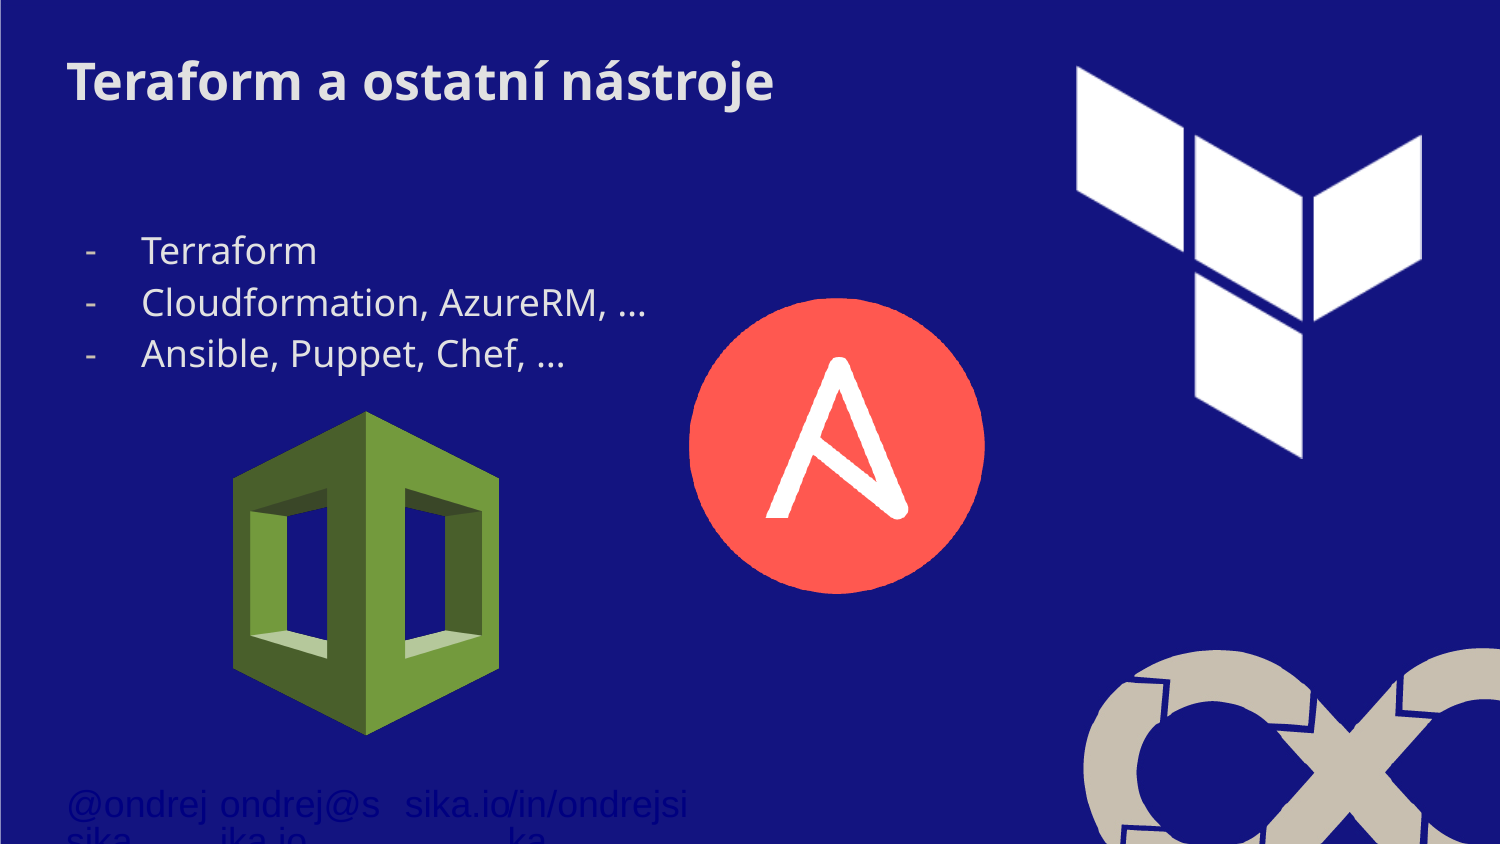

# Teraform a ostatní nástroje
Terraform
Cloudformation, AzureRM, …
Ansible, Puppet, Chef, …